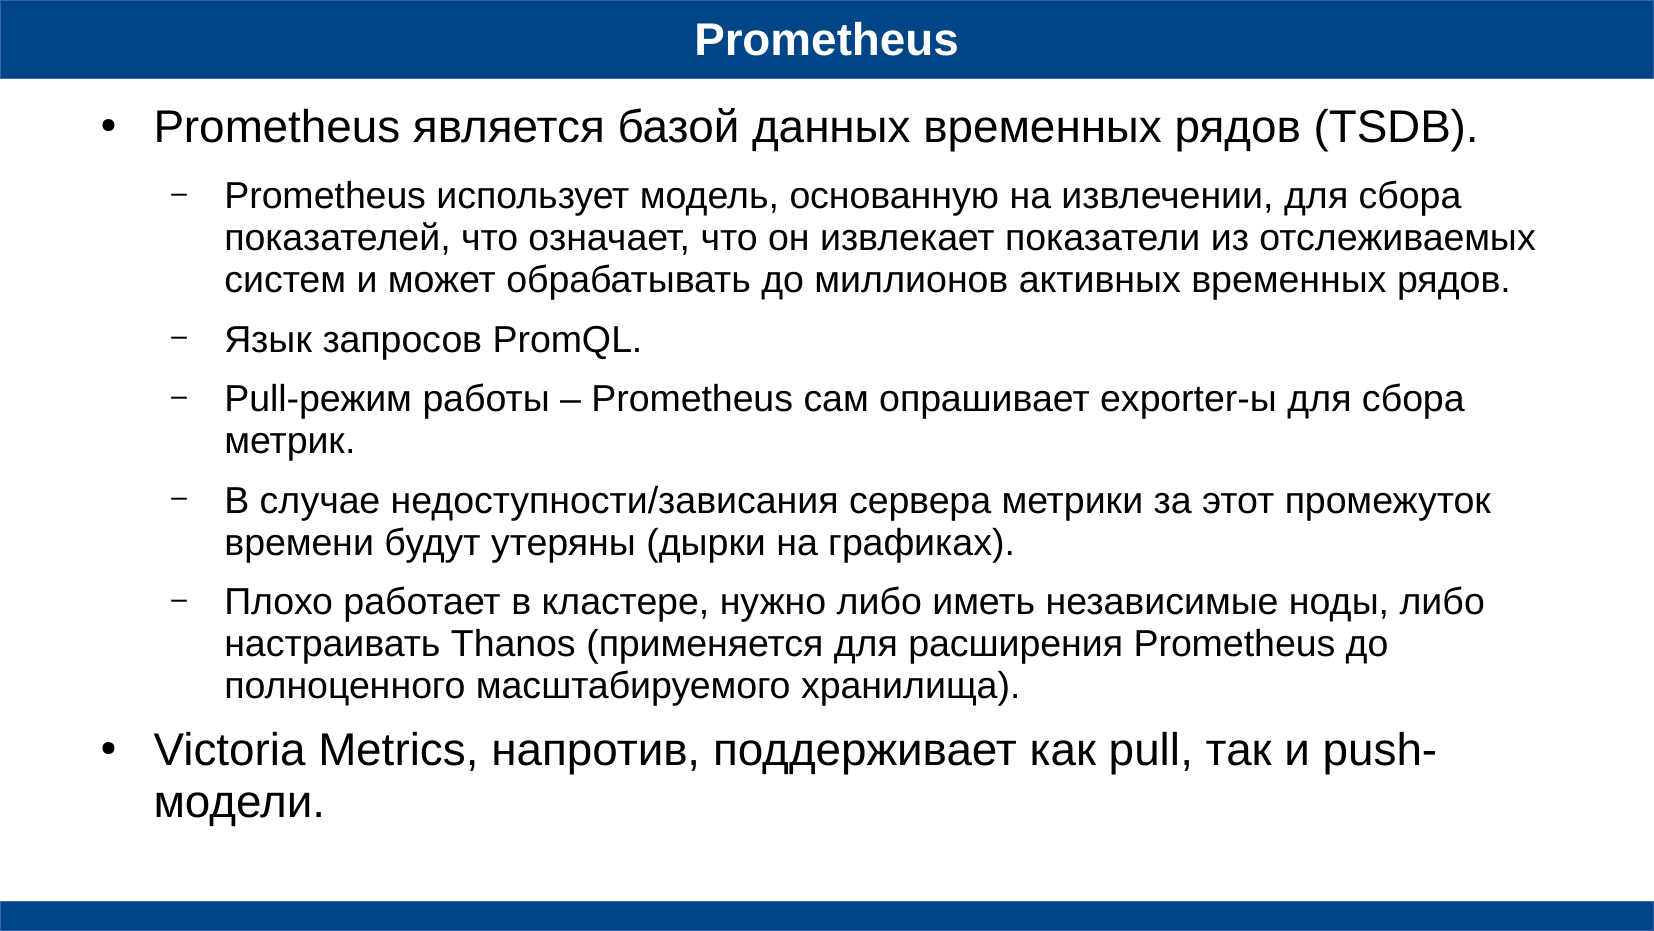

# Prometheus
Prometheus является базой данных временных рядов (TSDB).
Prometheus использует модель, основанную на извлечении, для сбора показателей, что означает, что он извлекает показатели из отслеживаемых систем и может обрабатывать до миллионов активных временных рядов.
Язык запросов PromQL.
Pull-режим работы – Prometheus сам опрашивает exporter-ы для сбора метрик.
В случае недоступности/зависания сервера метрики за этот промежуток времени будут утеряны (дырки на графиках).
Плохо работает в кластере, нужно либо иметь независимые ноды, либо настраивать Thanos (применяется для расширения Prometheus до полноценного масштабируемого хранилища).
Victoria Metrics, напротив, поддерживает как pull, так и push-модели.